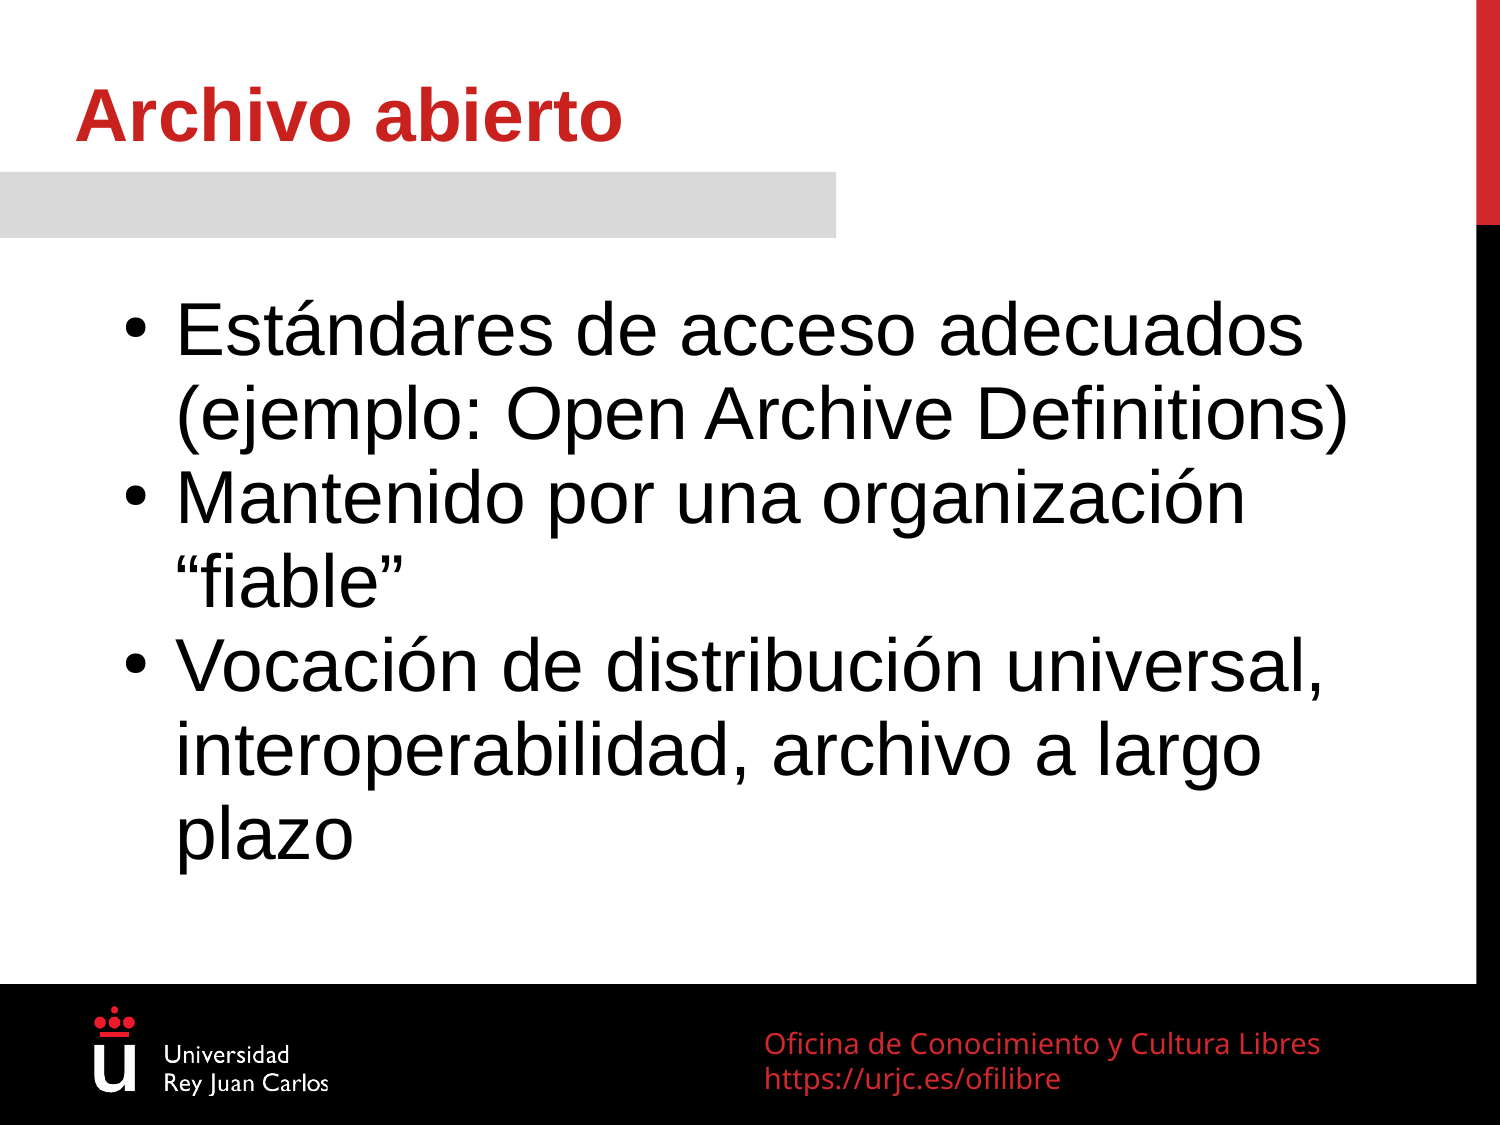

#
Archivo abierto
Estándares de acceso adecuados (ejemplo: Open Archive Definitions)
Mantenido por una organización “fiable”
Vocación de distribución universal, interoperabilidad, archivo a largo plazo
Oficina de Conocimiento y Cultura Libres
https://urjc.es/ofilibre